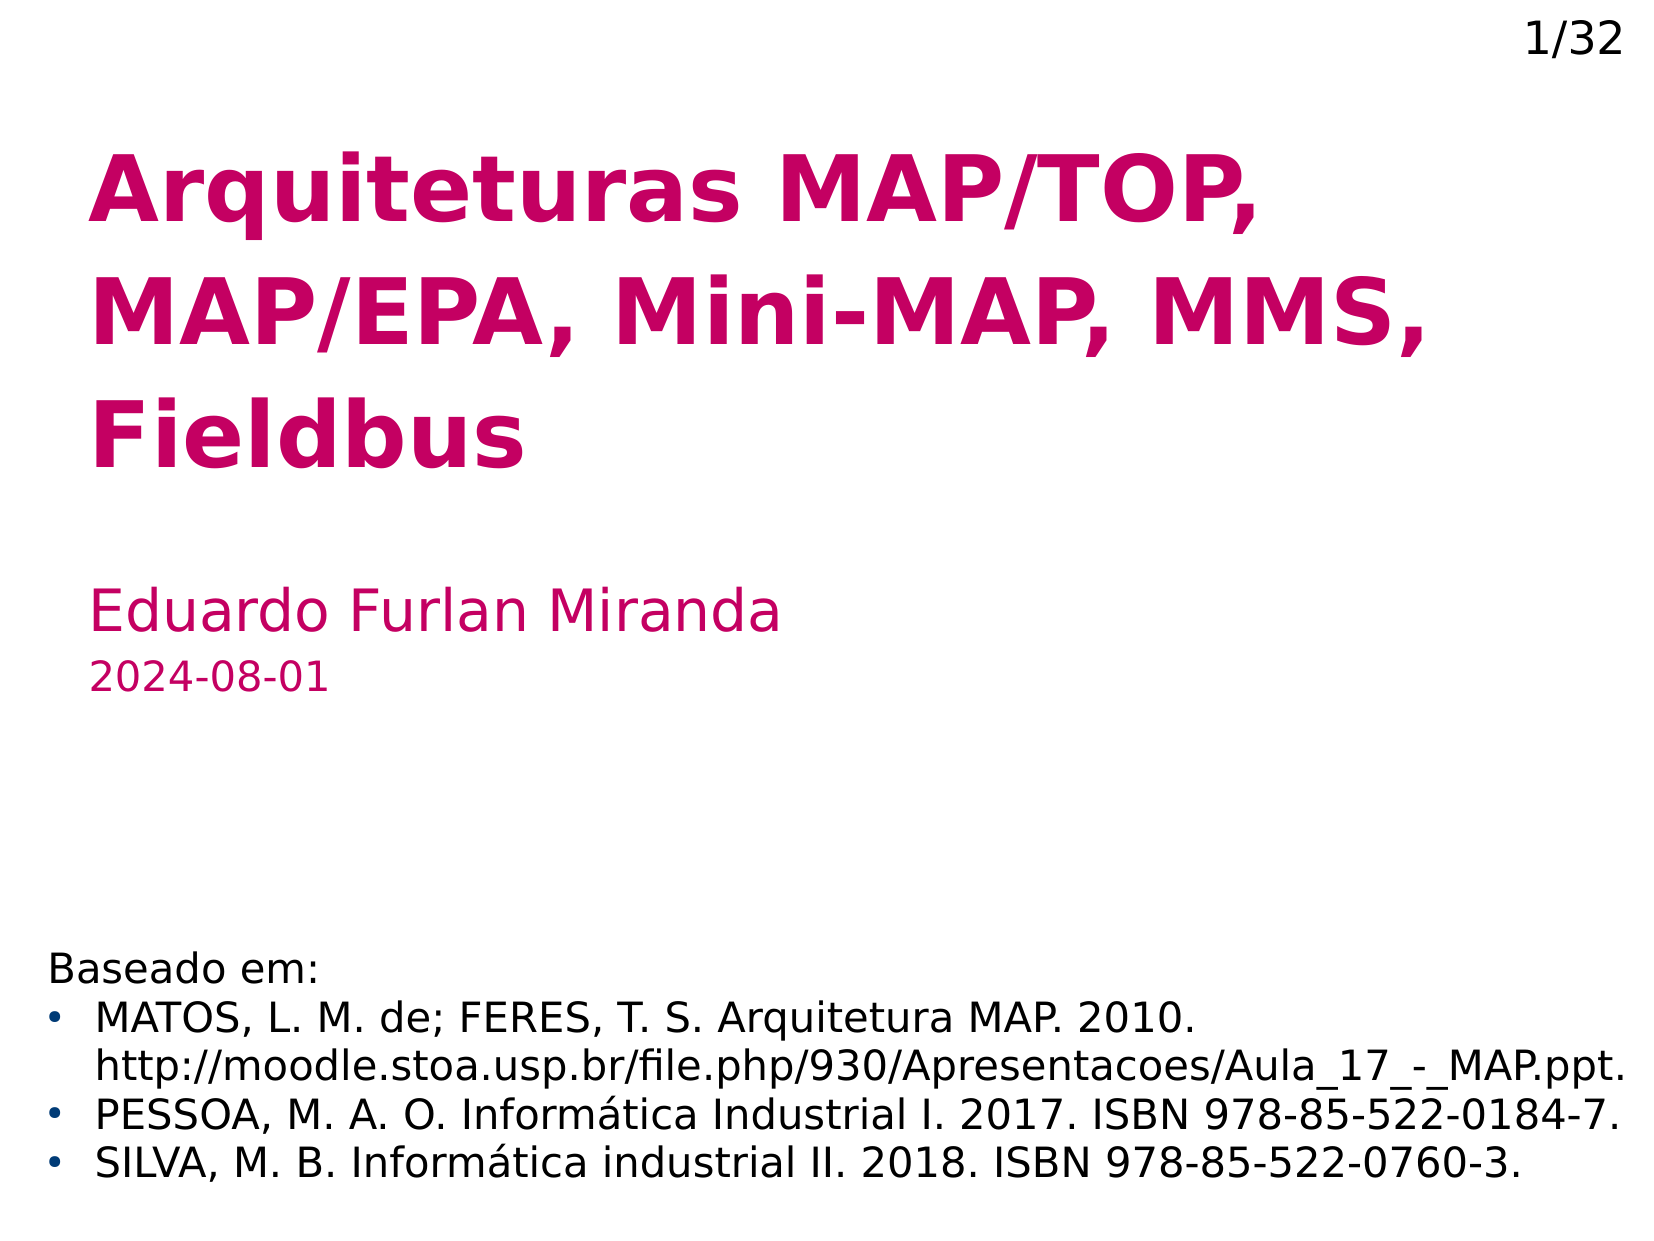

1
# Arquiteturas MAP/TOP, MAP/EPA, Mini-MAP, MMS, Fieldbus Eduardo Furlan Miranda 2024-08-01
Baseado em:
MATOS, L. M. de; FERES, T. S. Arquitetura MAP. 2010. http://moodle.stoa.usp.br/file.php/930/Apresentacoes/Aula_17_-_MAP.ppt.
PESSOA, M. A. O. Informática Industrial I. 2017. ISBN 978-85-522-0184-7.
SILVA, M. B. Informática industrial II. 2018. ISBN 978-85-522-0760-3.